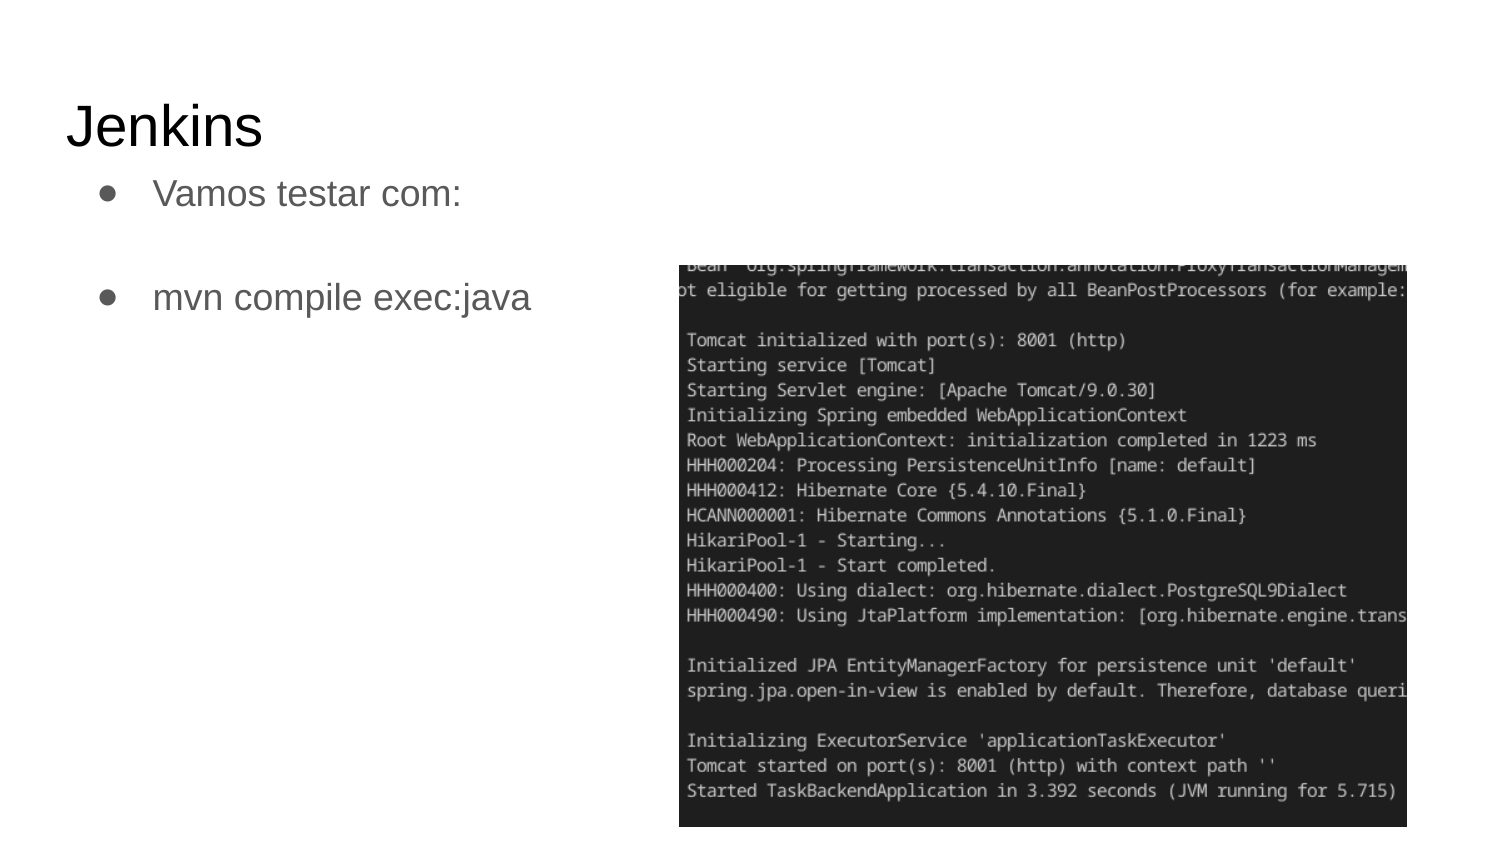

# Jenkins
Vamos testar com:
mvn compile exec:java